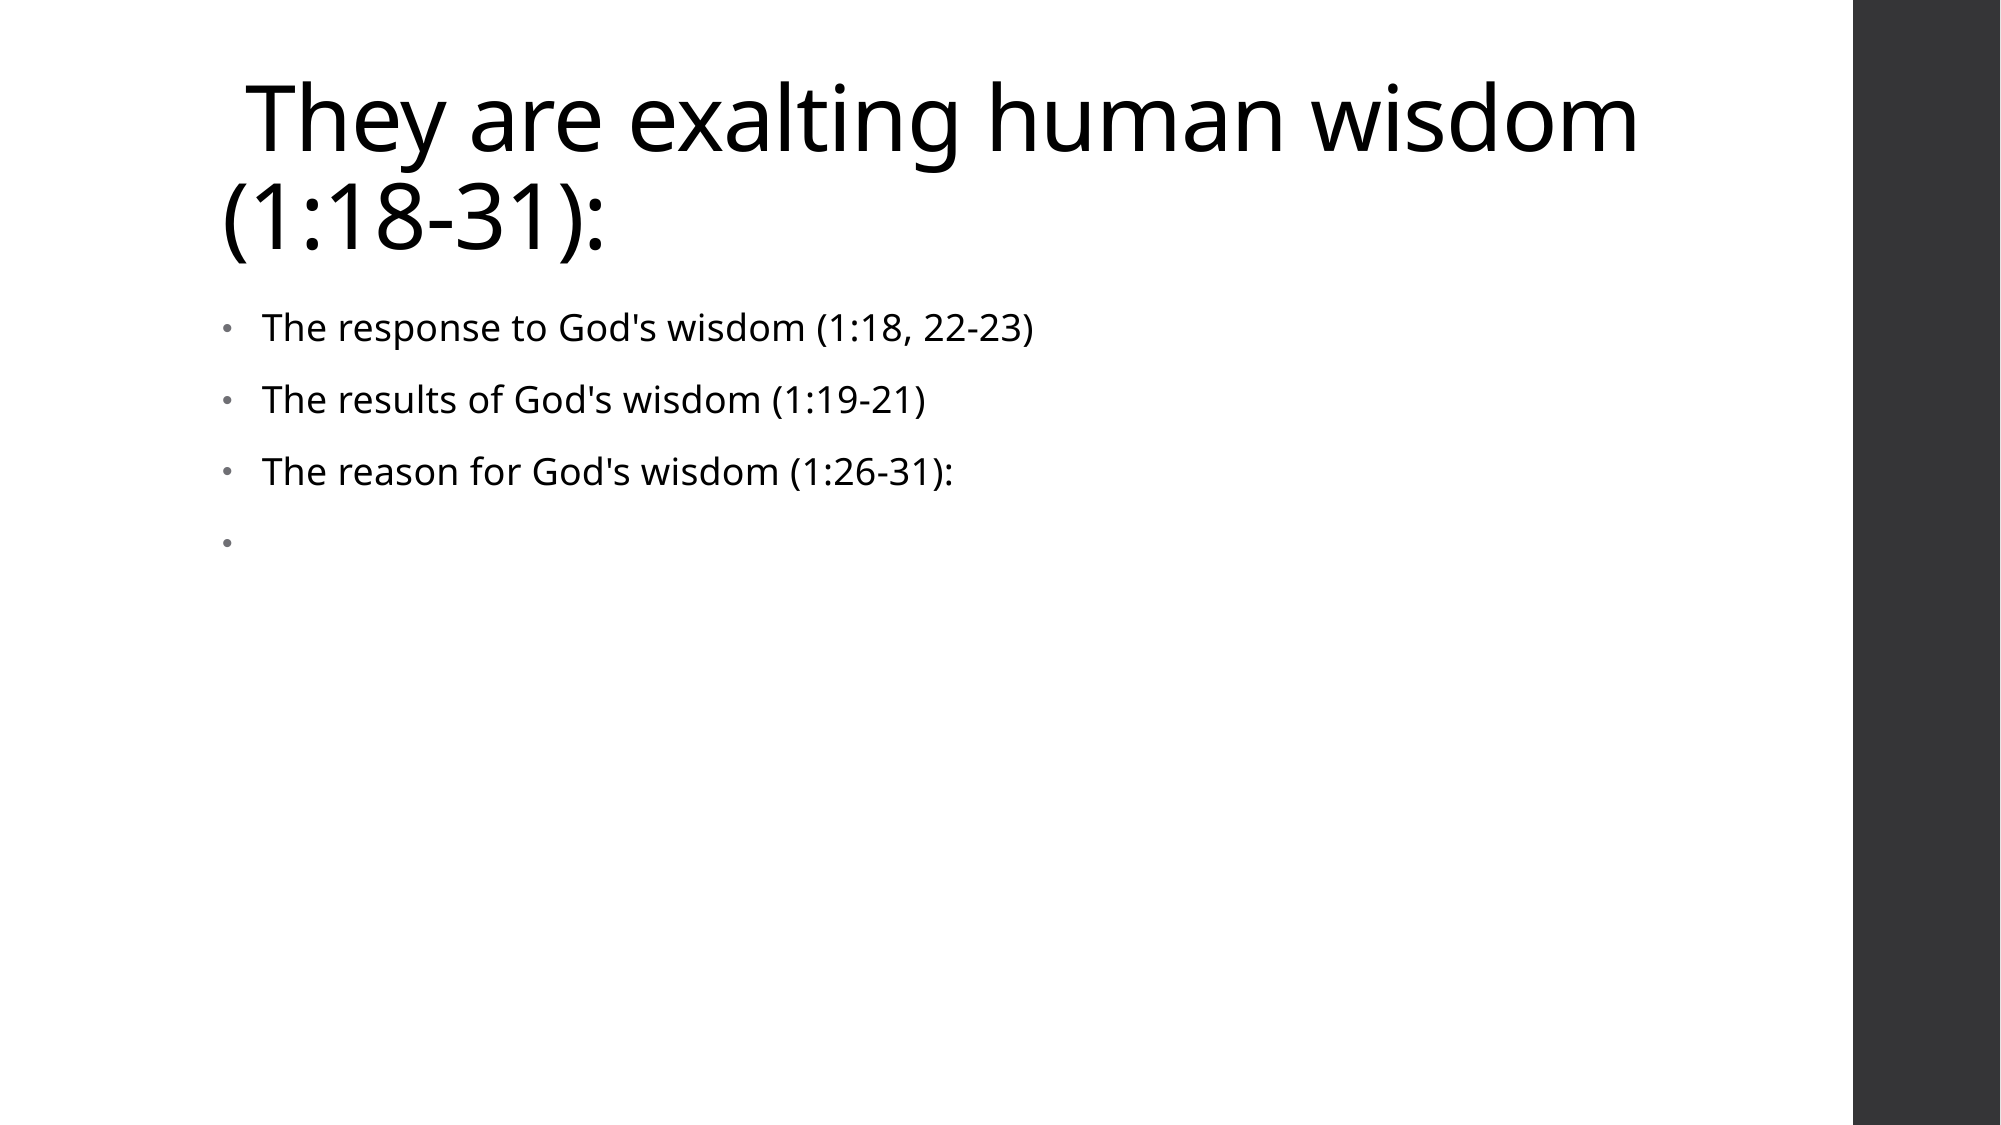

# They are exalting human wisdom (1:18-31):
 The response to God's wisdom (1:18, 22-23)
 The results of God's wisdom (1:19-21)
 The reason for God's wisdom (1:26-31):